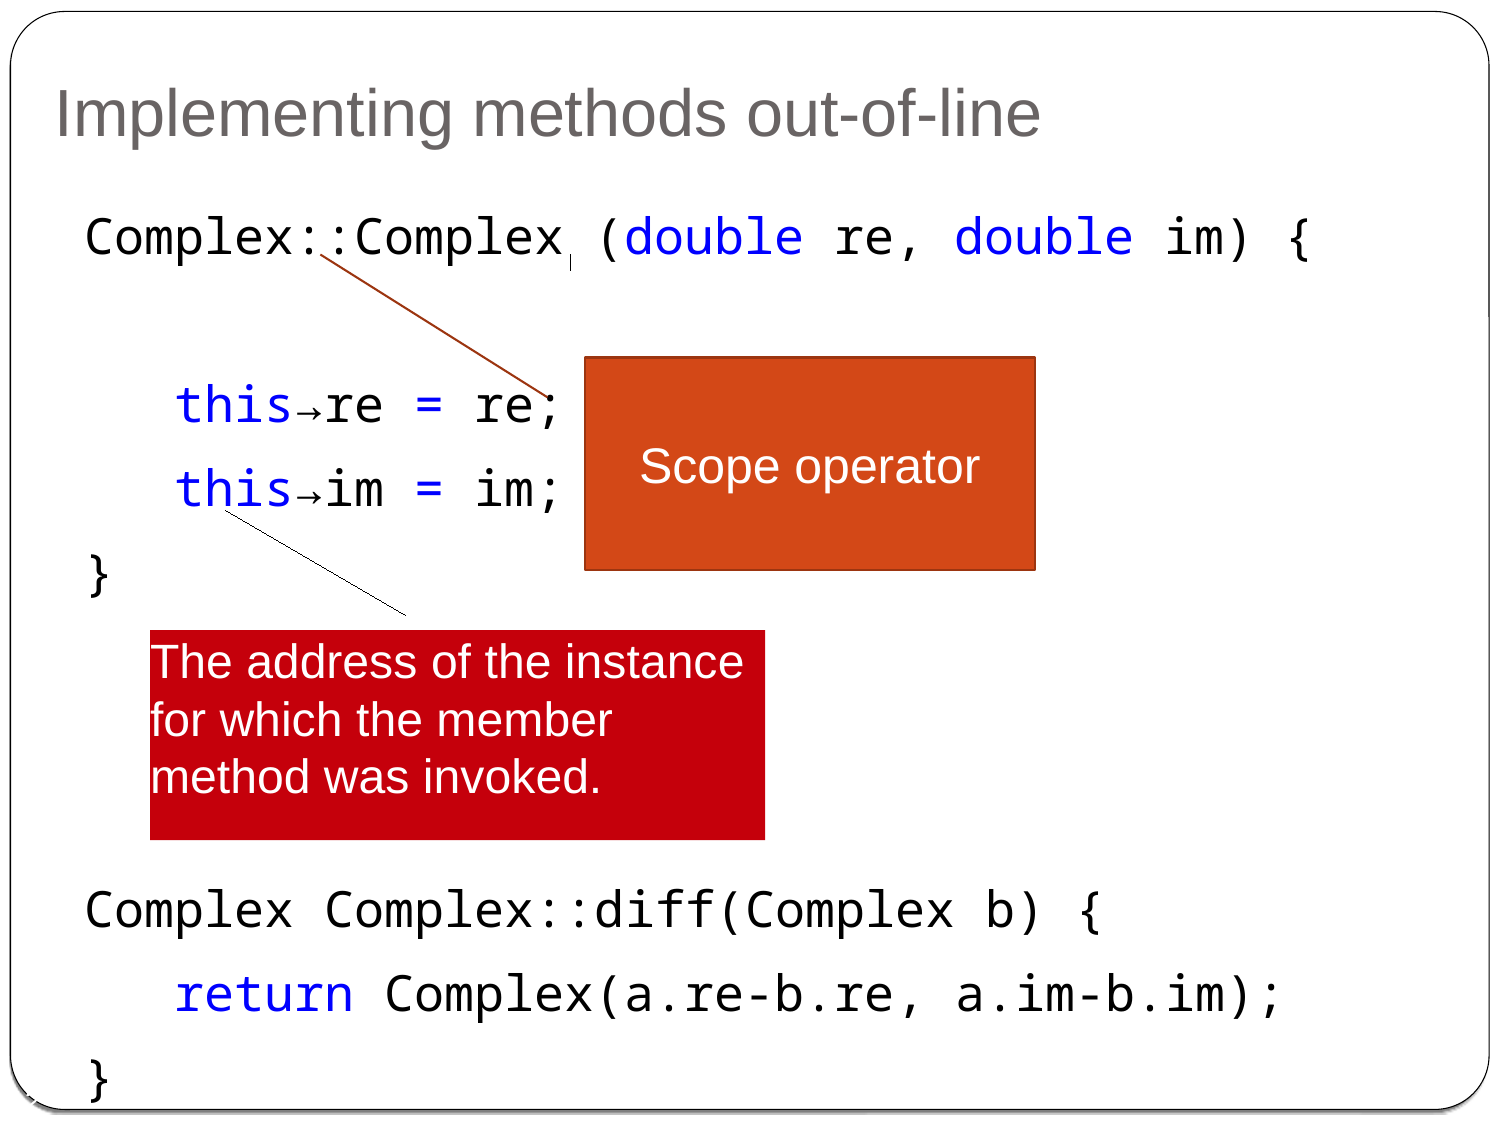

# Implementing methods out-of-line
 Complex::Complex (double re, double im) {
 this→re = re;
 this→im = im;
 }
 Complex Complex::diff(Complex b) {
 return Complex(a.re-b.re, a.im-b.im);
 }
Scope operator
The address of the instance for which the member method was invoked.